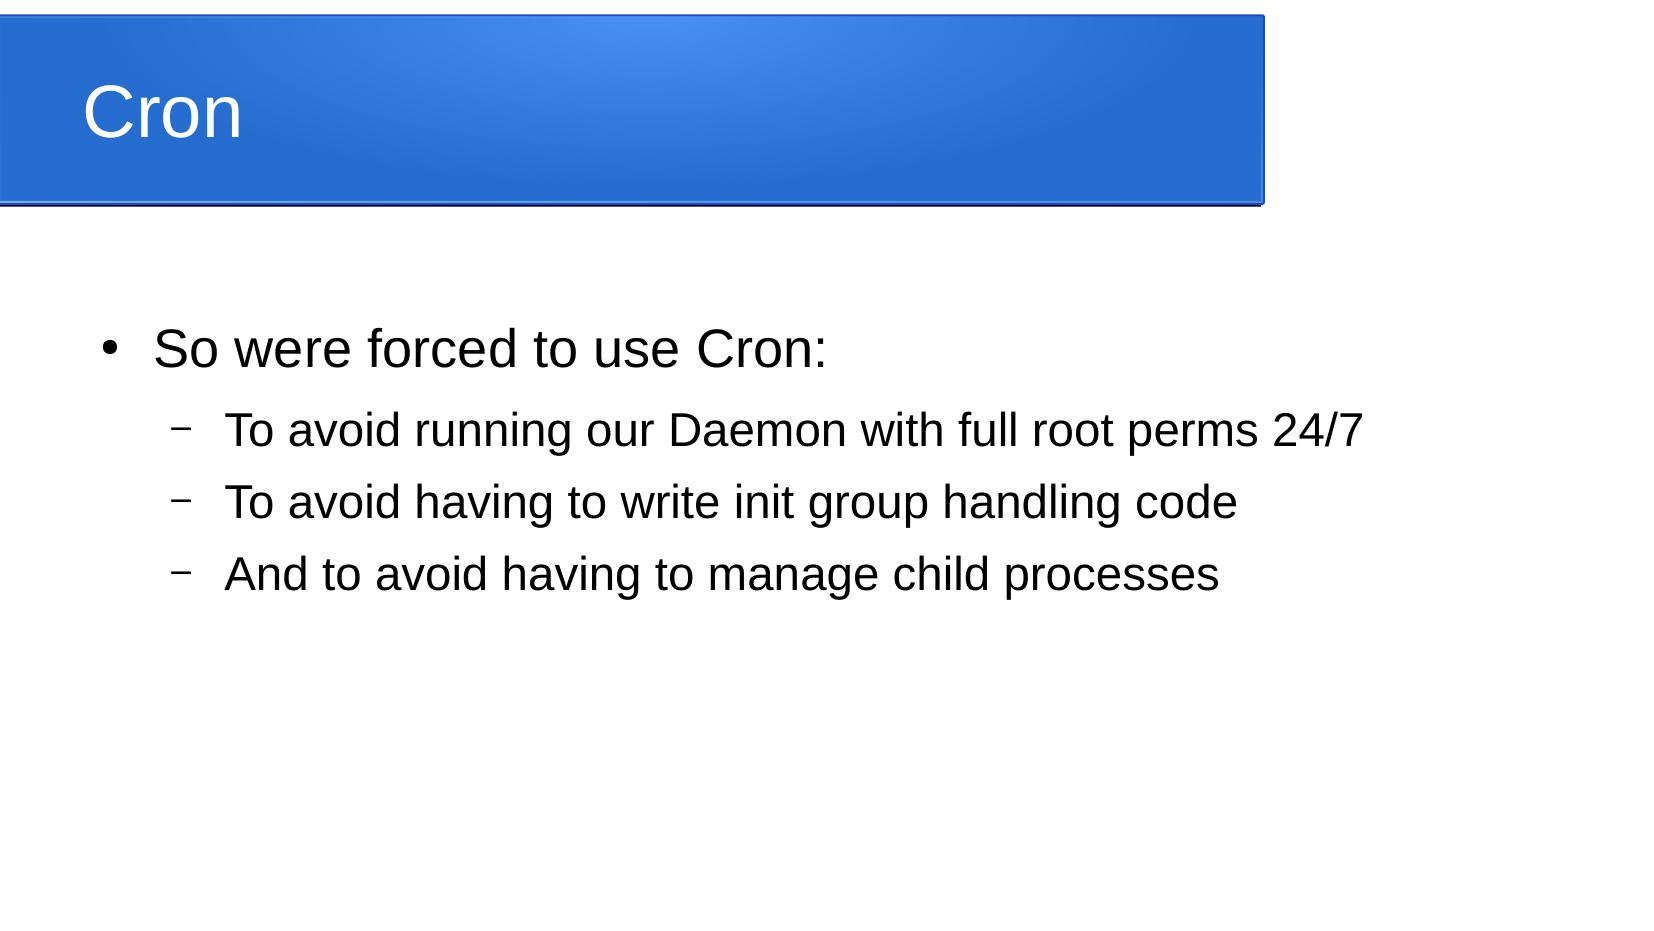

# Cron
So were forced to use Cron:
To avoid running our Daemon with full root perms 24/7
To avoid having to write init group handling code
And to avoid having to manage child processes